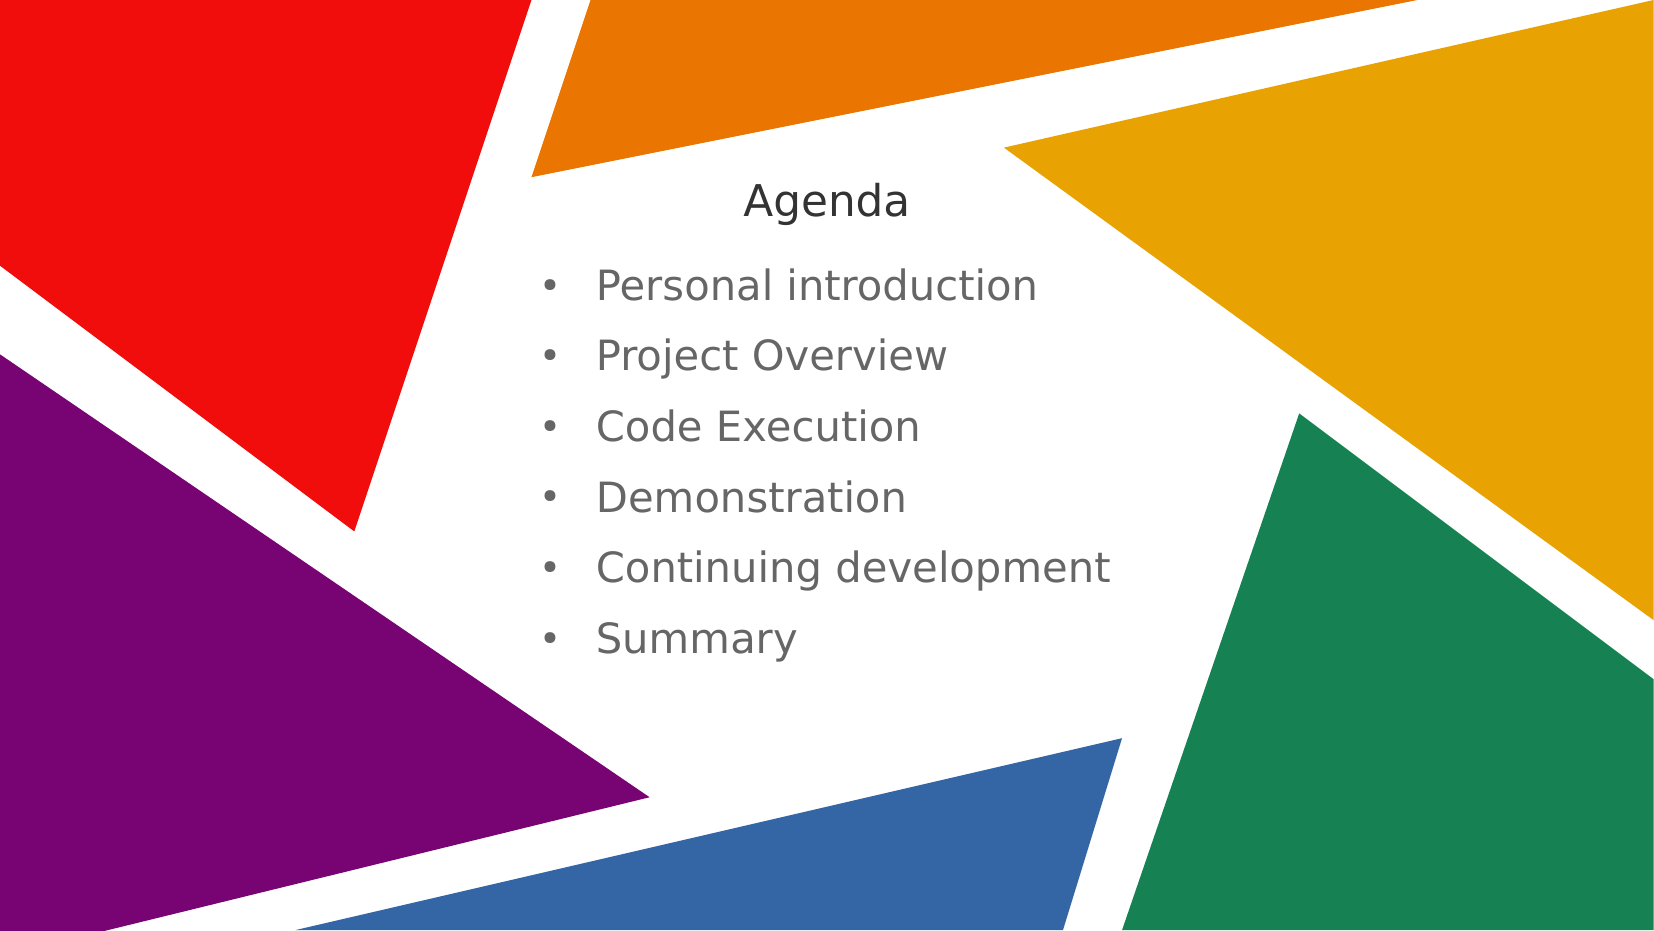

# Agenda
Personal introduction
Project Overview
Code Execution
Demonstration
Continuing development
Summary